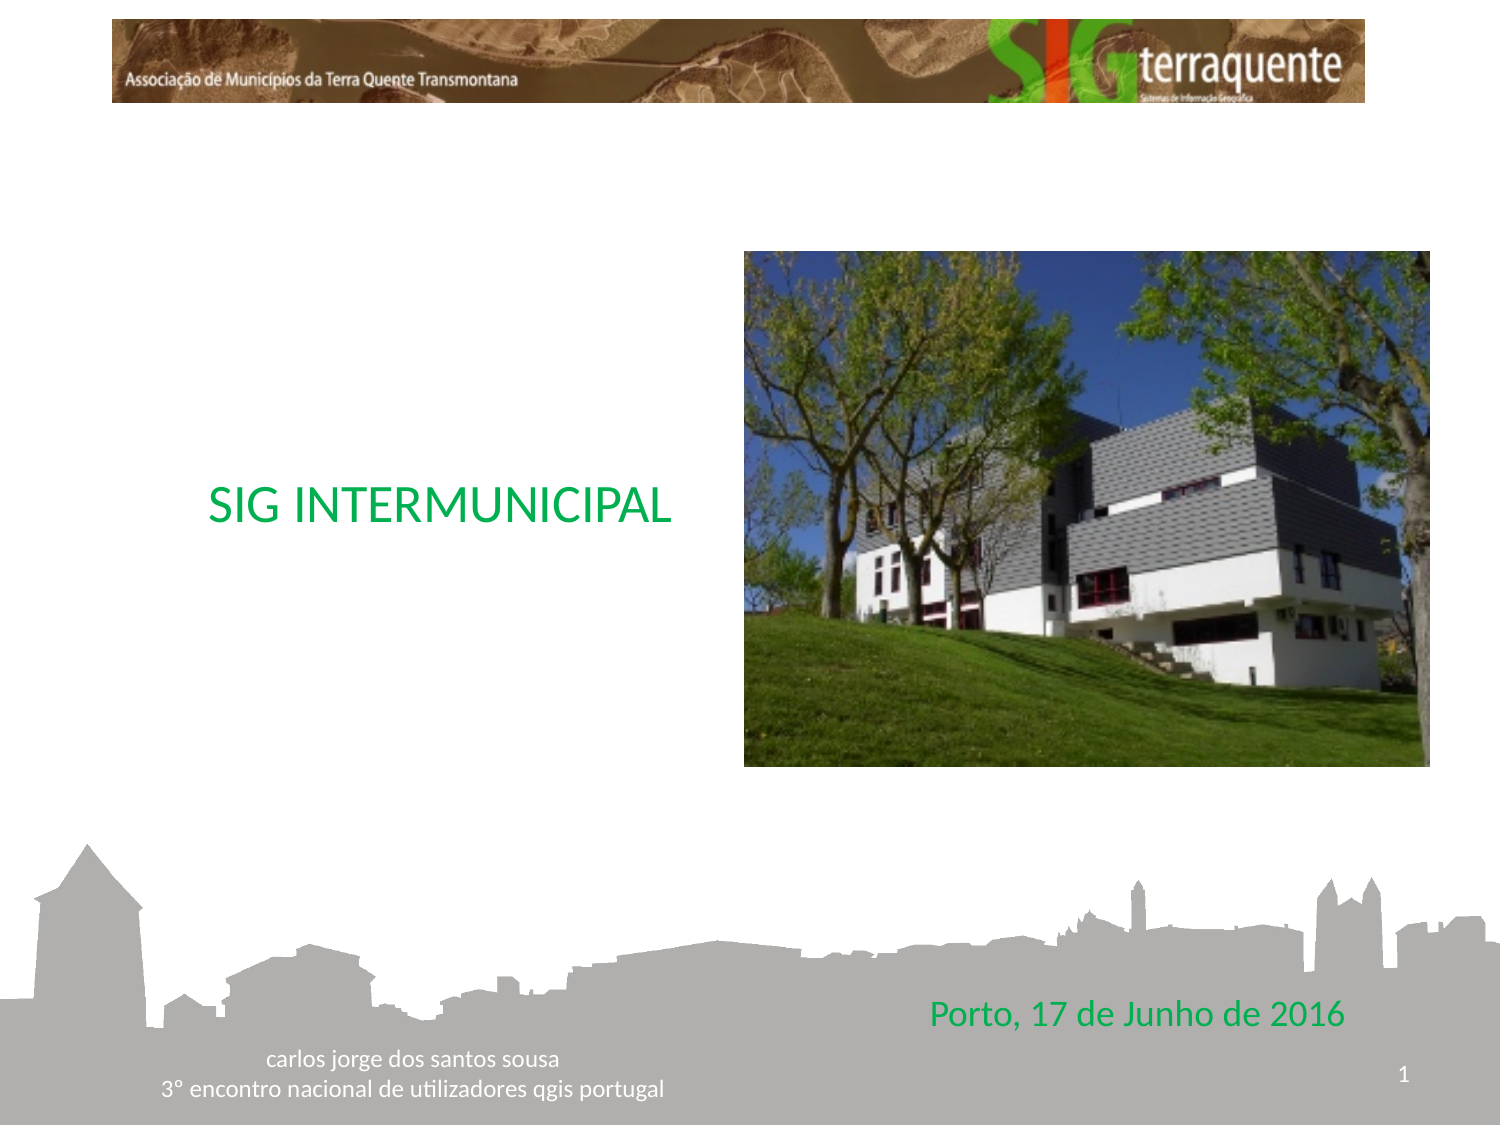

# SIG INTERMUNICIPAL
Porto, 17 de Junho de 2016
1
carlos jorge dos santos sousa
3º encontro nacional de utilizadores qgis portugal